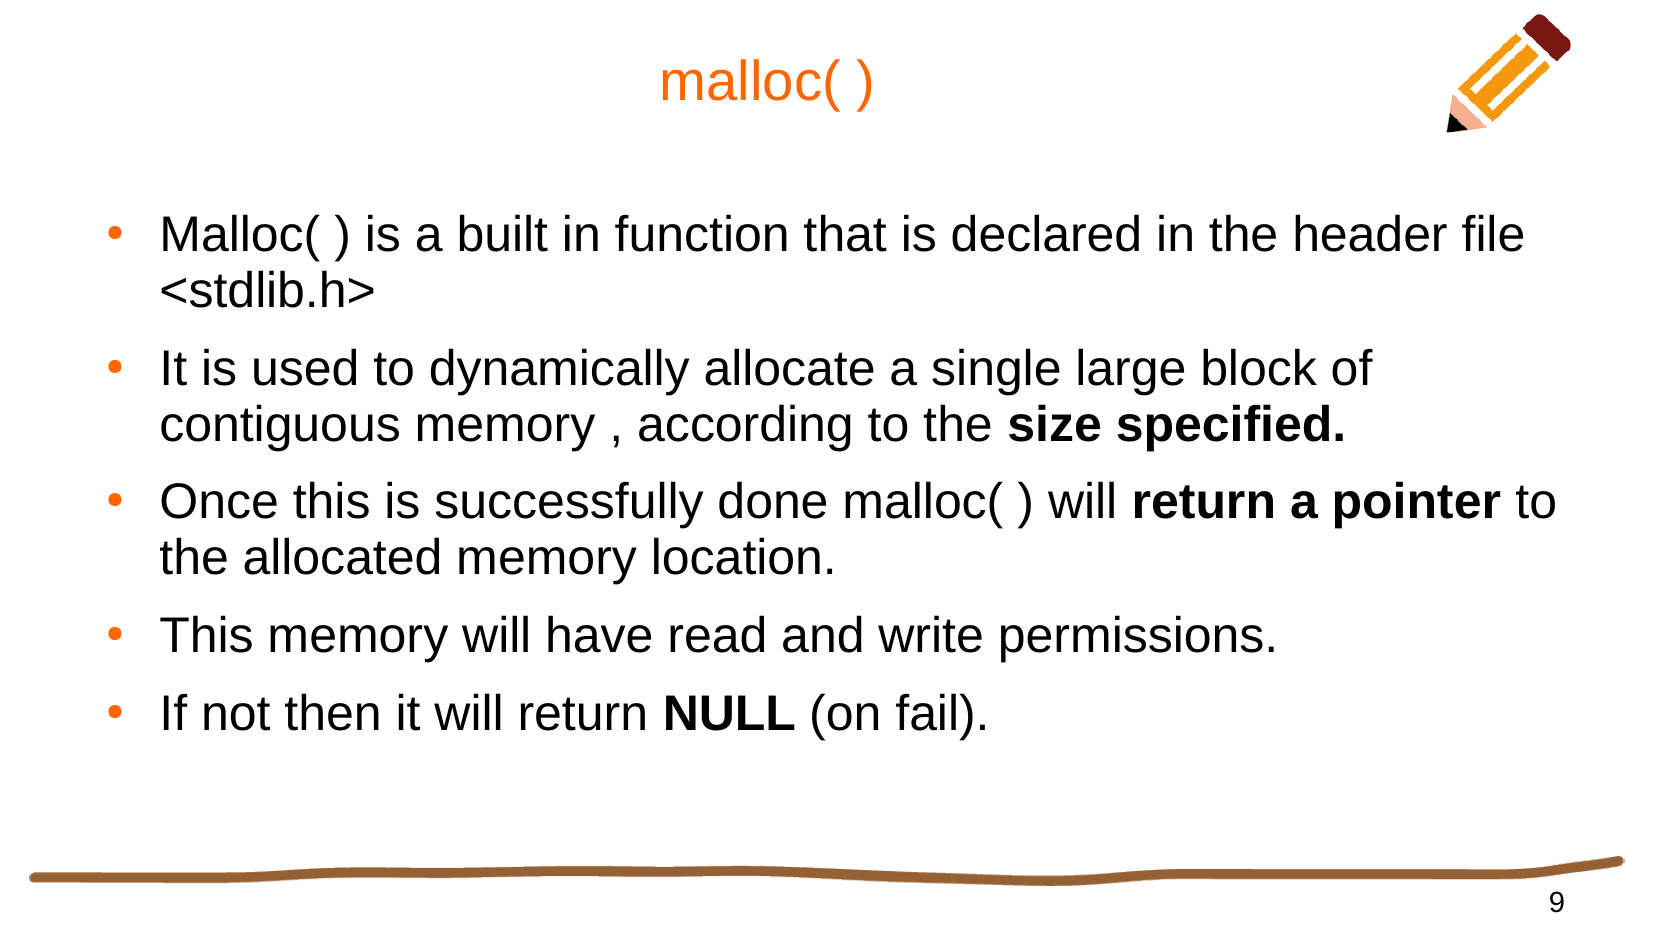

# malloc( )
Malloc( ) is a built in function that is declared in the header file <stdlib.h>
It is used to dynamically allocate a single large block of contiguous memory , according to the size specified.
Once this is successfully done malloc( ) will return a pointer to the allocated memory location.
This memory will have read and write permissions.
If not then it will return NULL (on fail).
9